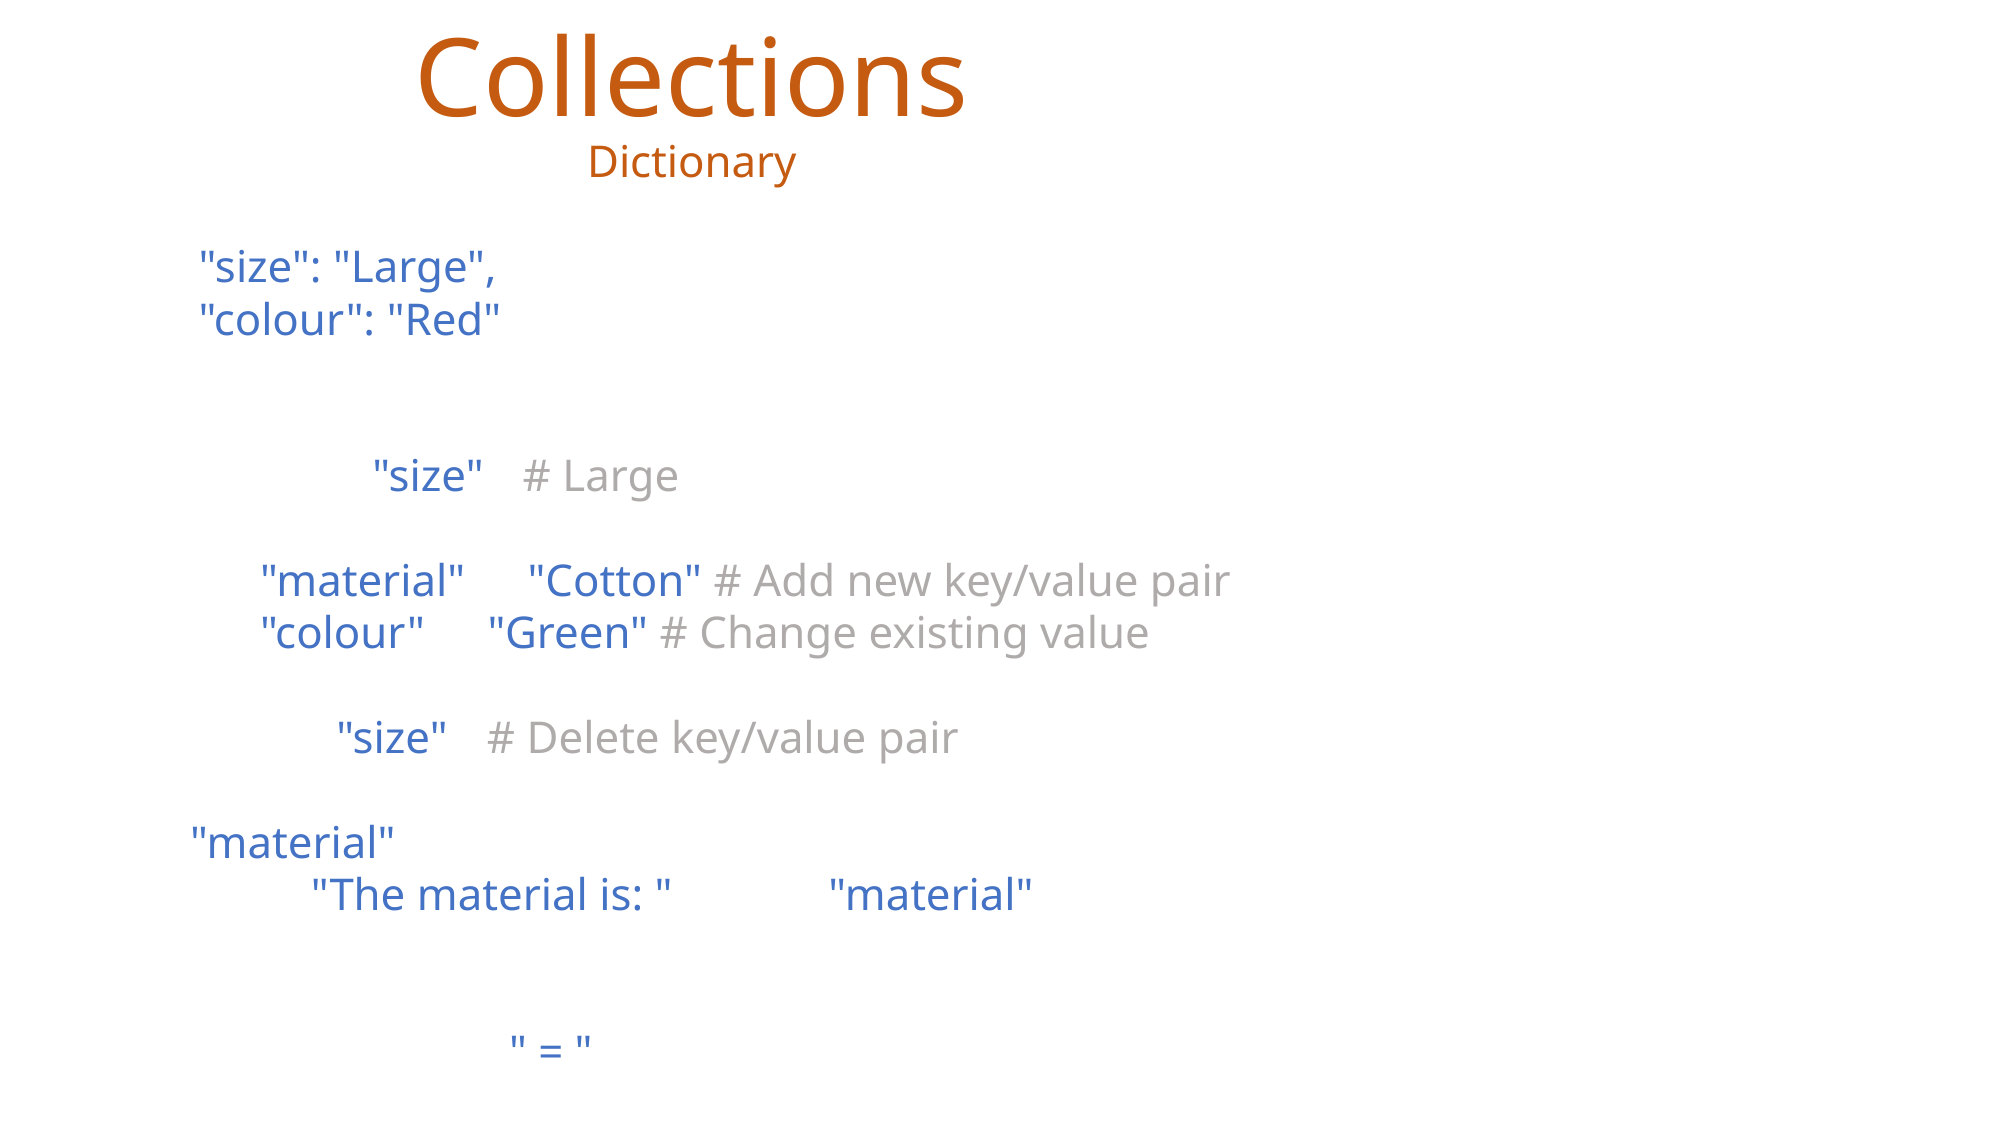

# Collections
Dictionary
shirt = {
 "size": "Large",
 "colour": "Red"
}
print(shirt["size"]) # Large
shirt["material"] = "Cotton" # Add new key/value pair
shirt["colour"] = "Green" # Change existing value
del(shirt["size"]) # Delete key/value pair
if "material" in shirt:
 print("The material is: " + shirt["material"])
for key in shirt:
 print(str(key) + " = " + str(shirt[key]))